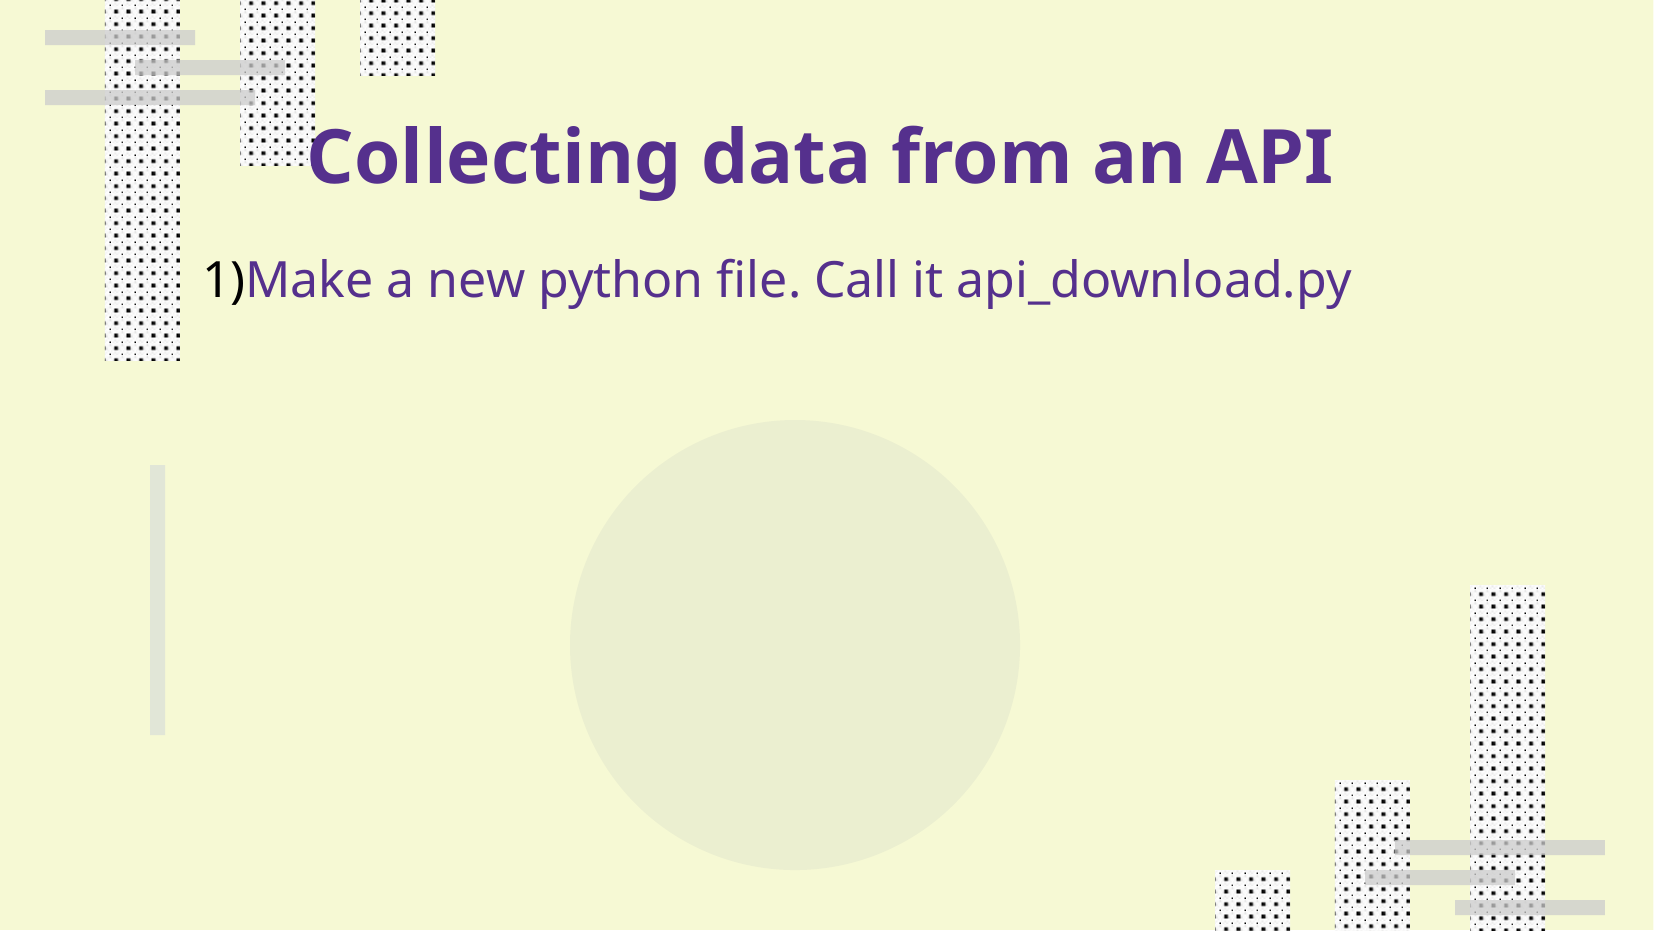

# Collecting data from an API
Make a new python file. Call it api_download.py